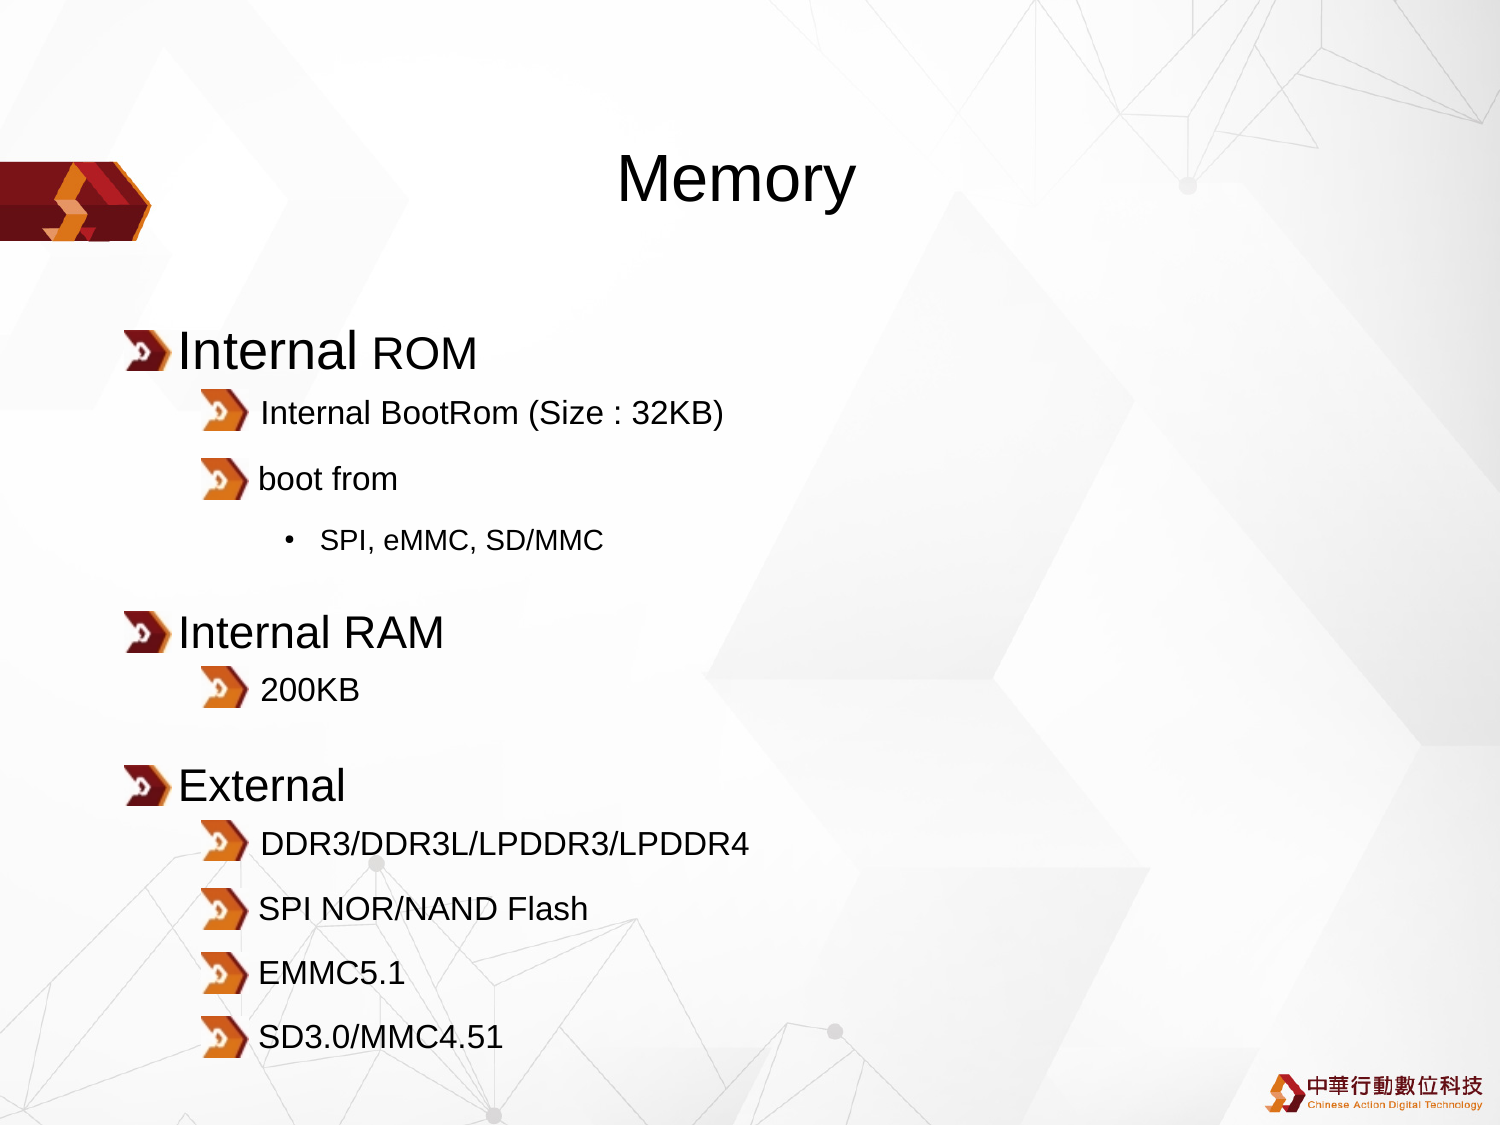

# Memory
Internal ROM
 Internal BootRom (Size : 32KB)
 boot from
SPI, eMMC, SD/MMC
Internal RAM
 200KB
External
 DDR3/DDR3L/LPDDR3/LPDDR4
 SPI NOR/NAND Flash
 EMMC5.1
 SD3.0/MMC4.51